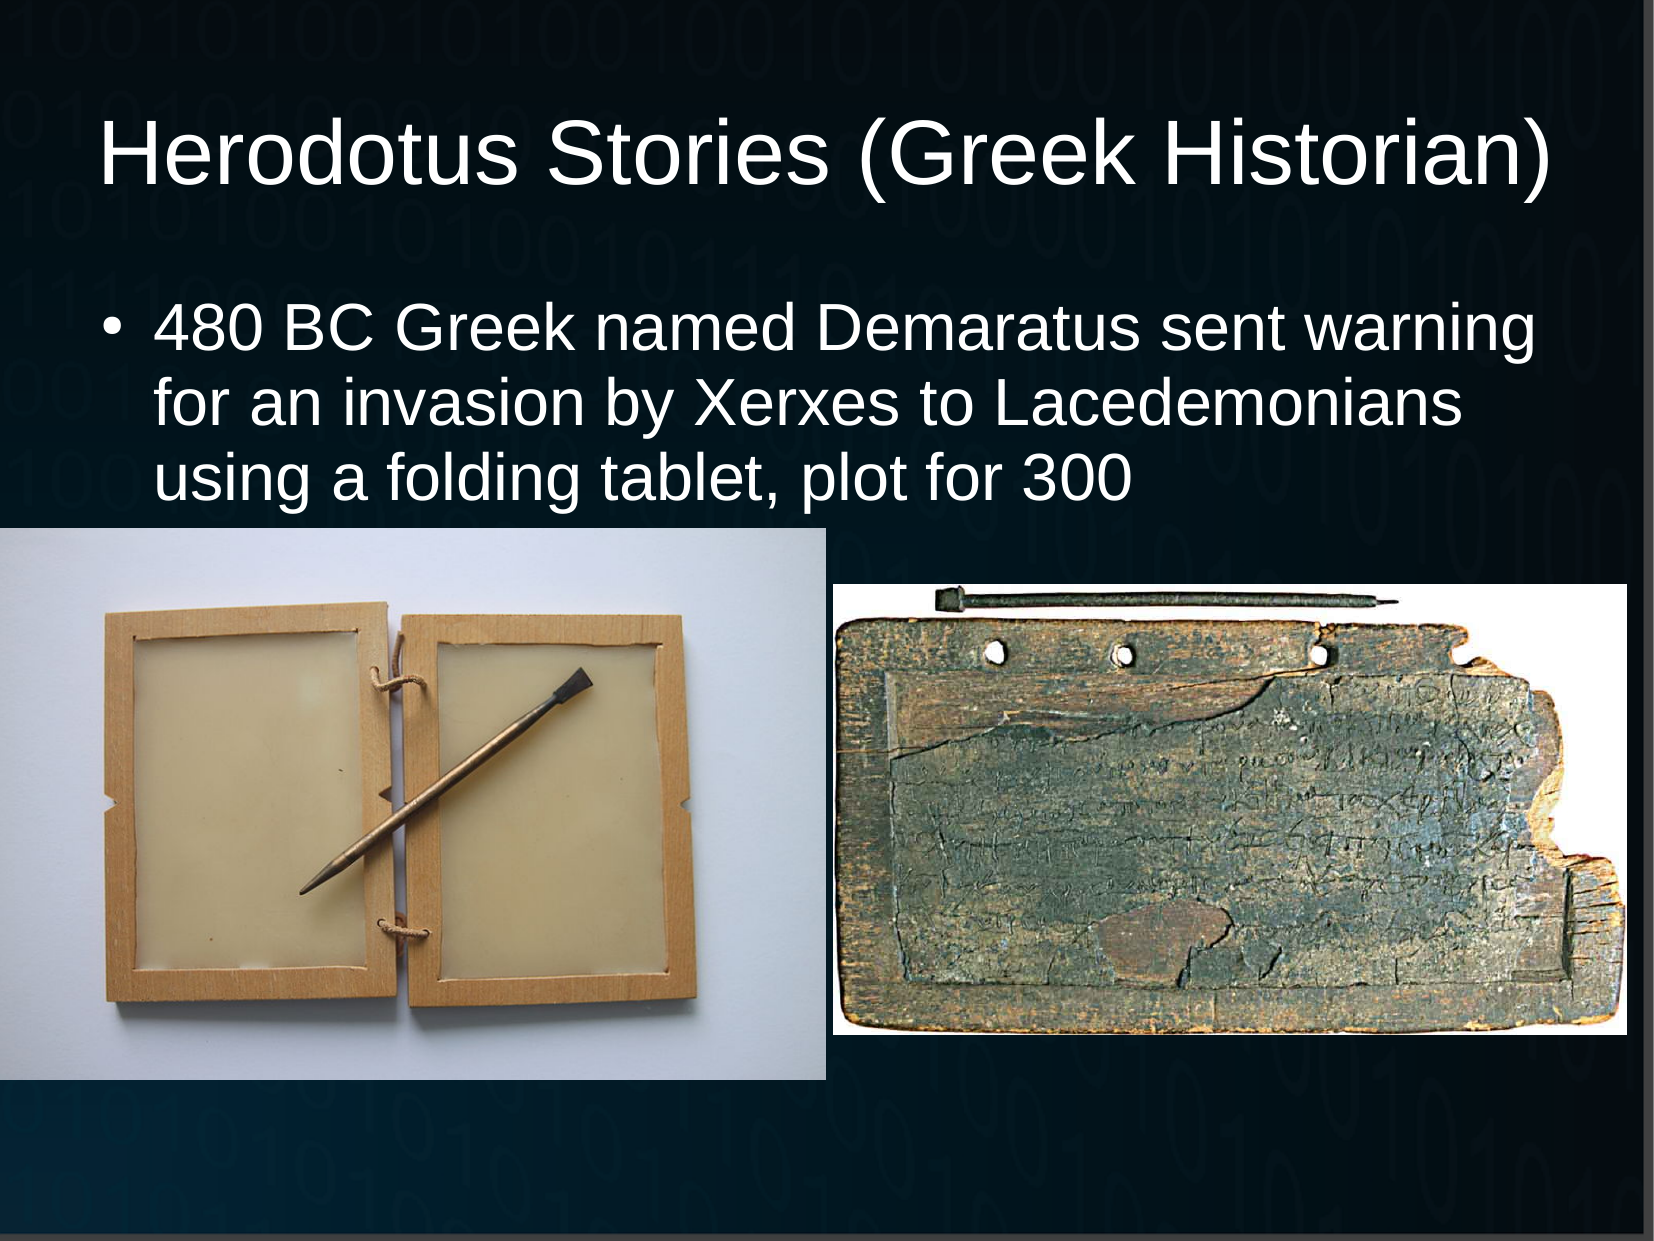

# Herodotus Stories (Greek Historian)
480 BC Greek named Demaratus sent warning for an invasion by Xerxes to Lacedemonians using a folding tablet, plot for 300